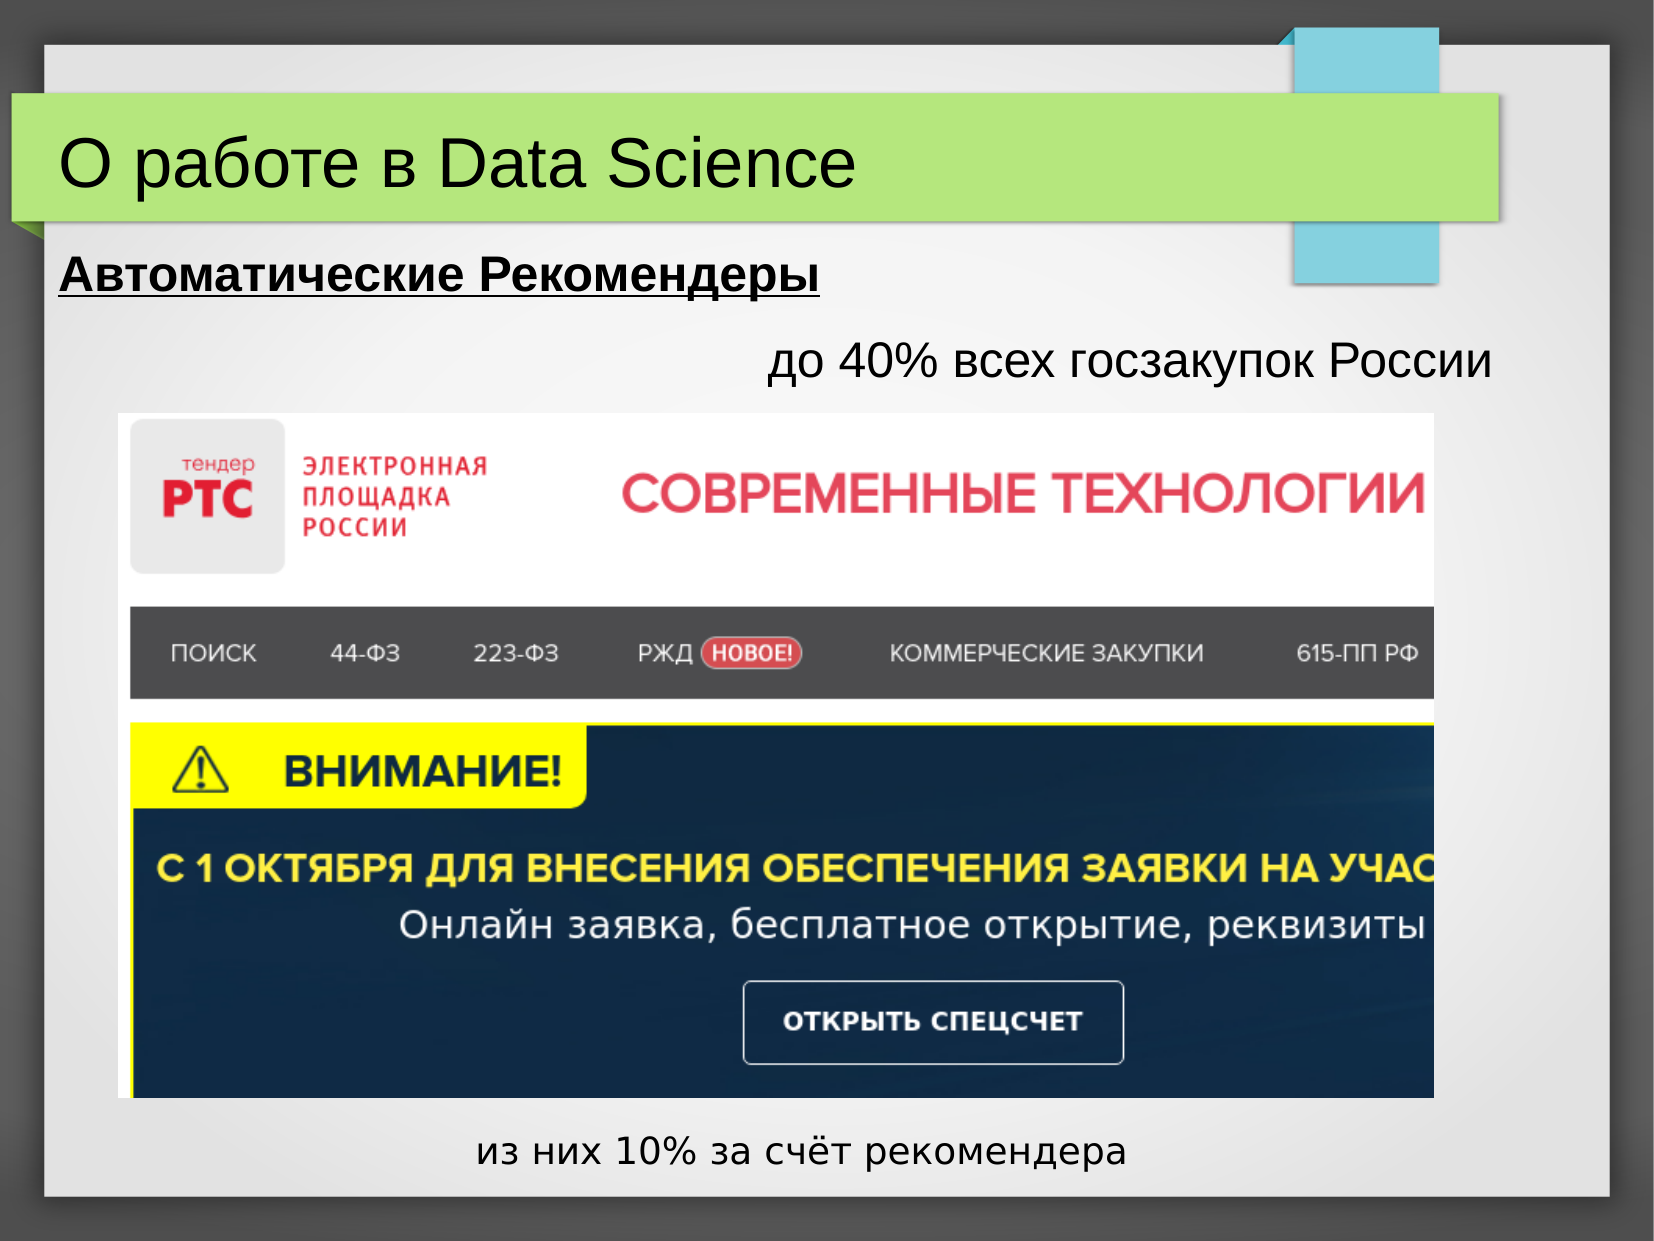

О работе в Data Science
Автоматические Рекомендеры
# до 40% всех госзакупок России
из них 10% за счёт рекомендера